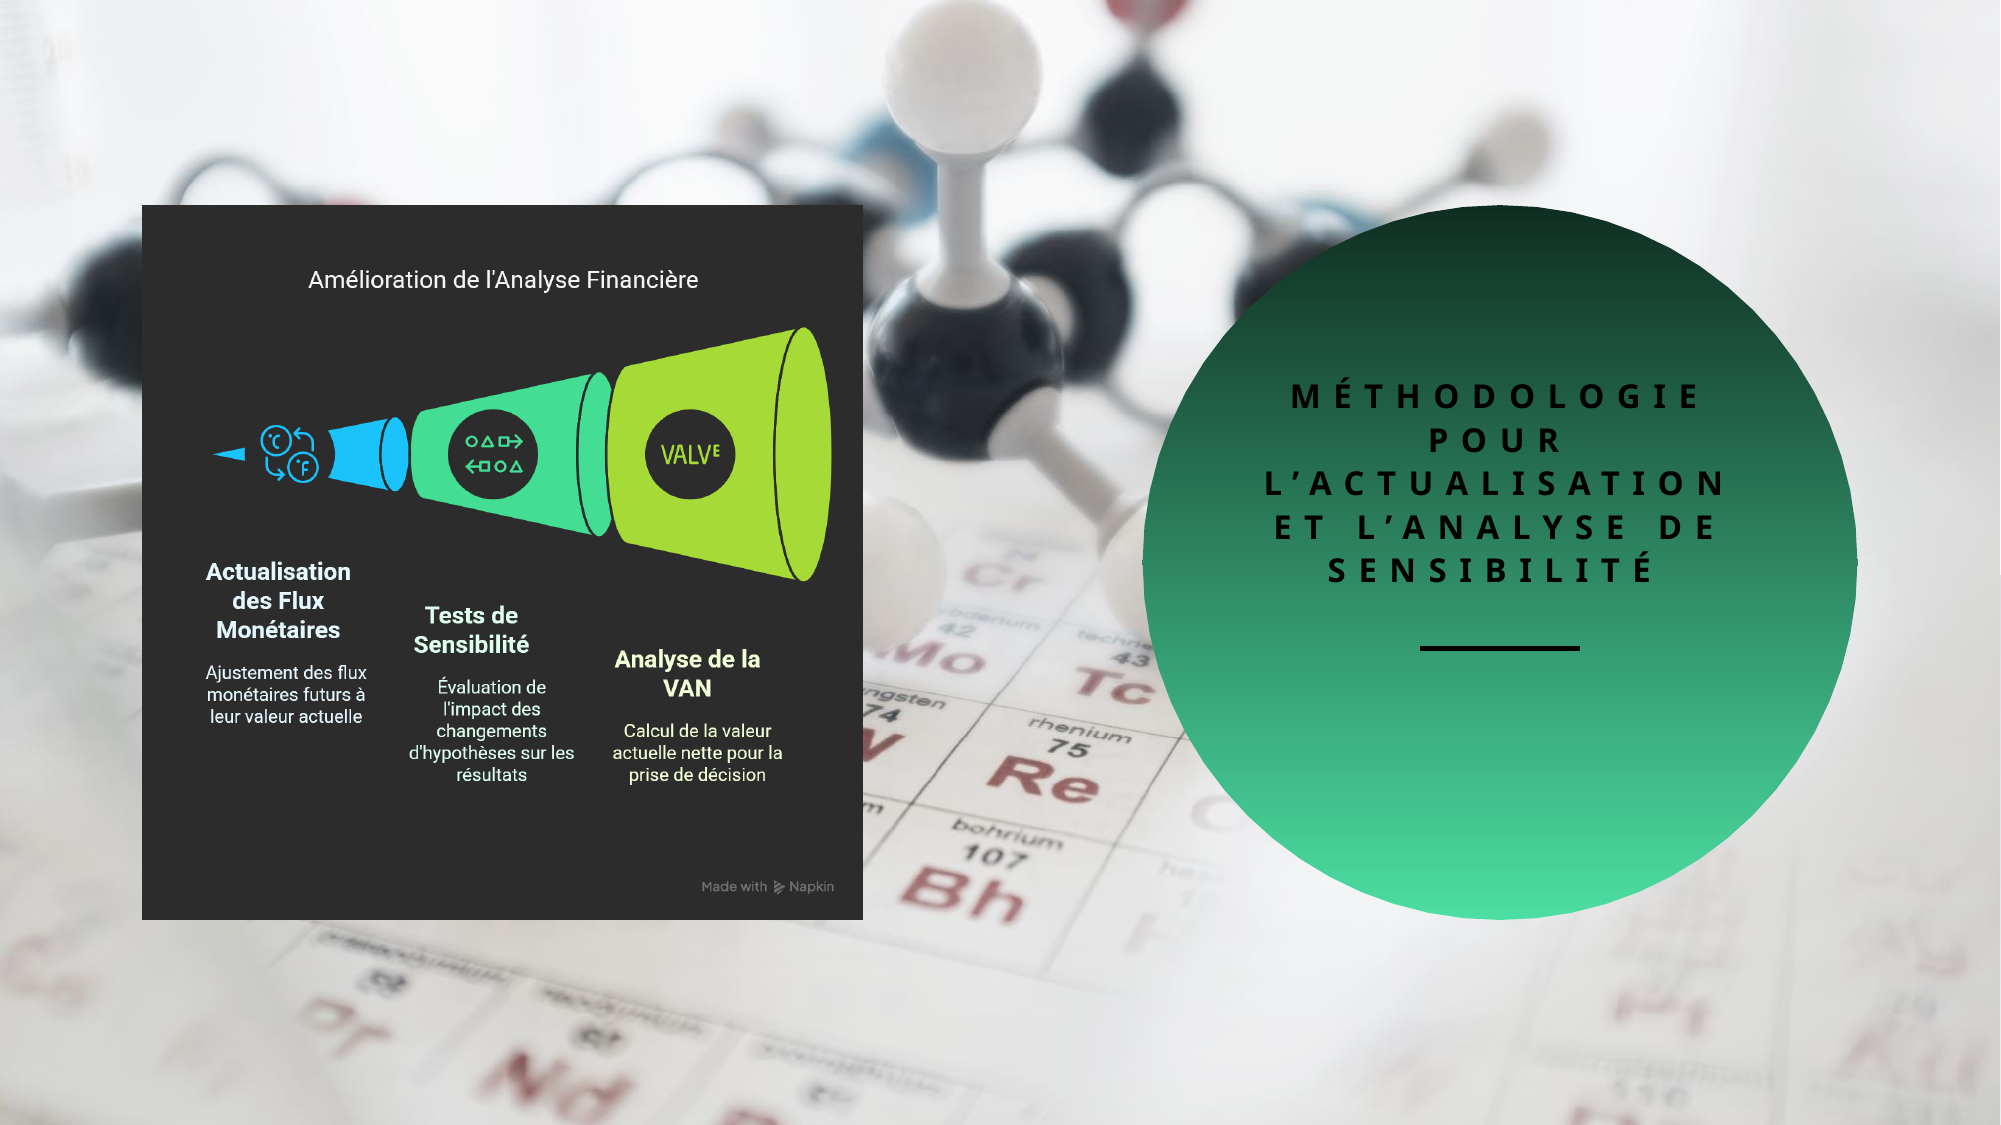

# Méthodologie pour l’actualisation et l’analyse de sensibilité